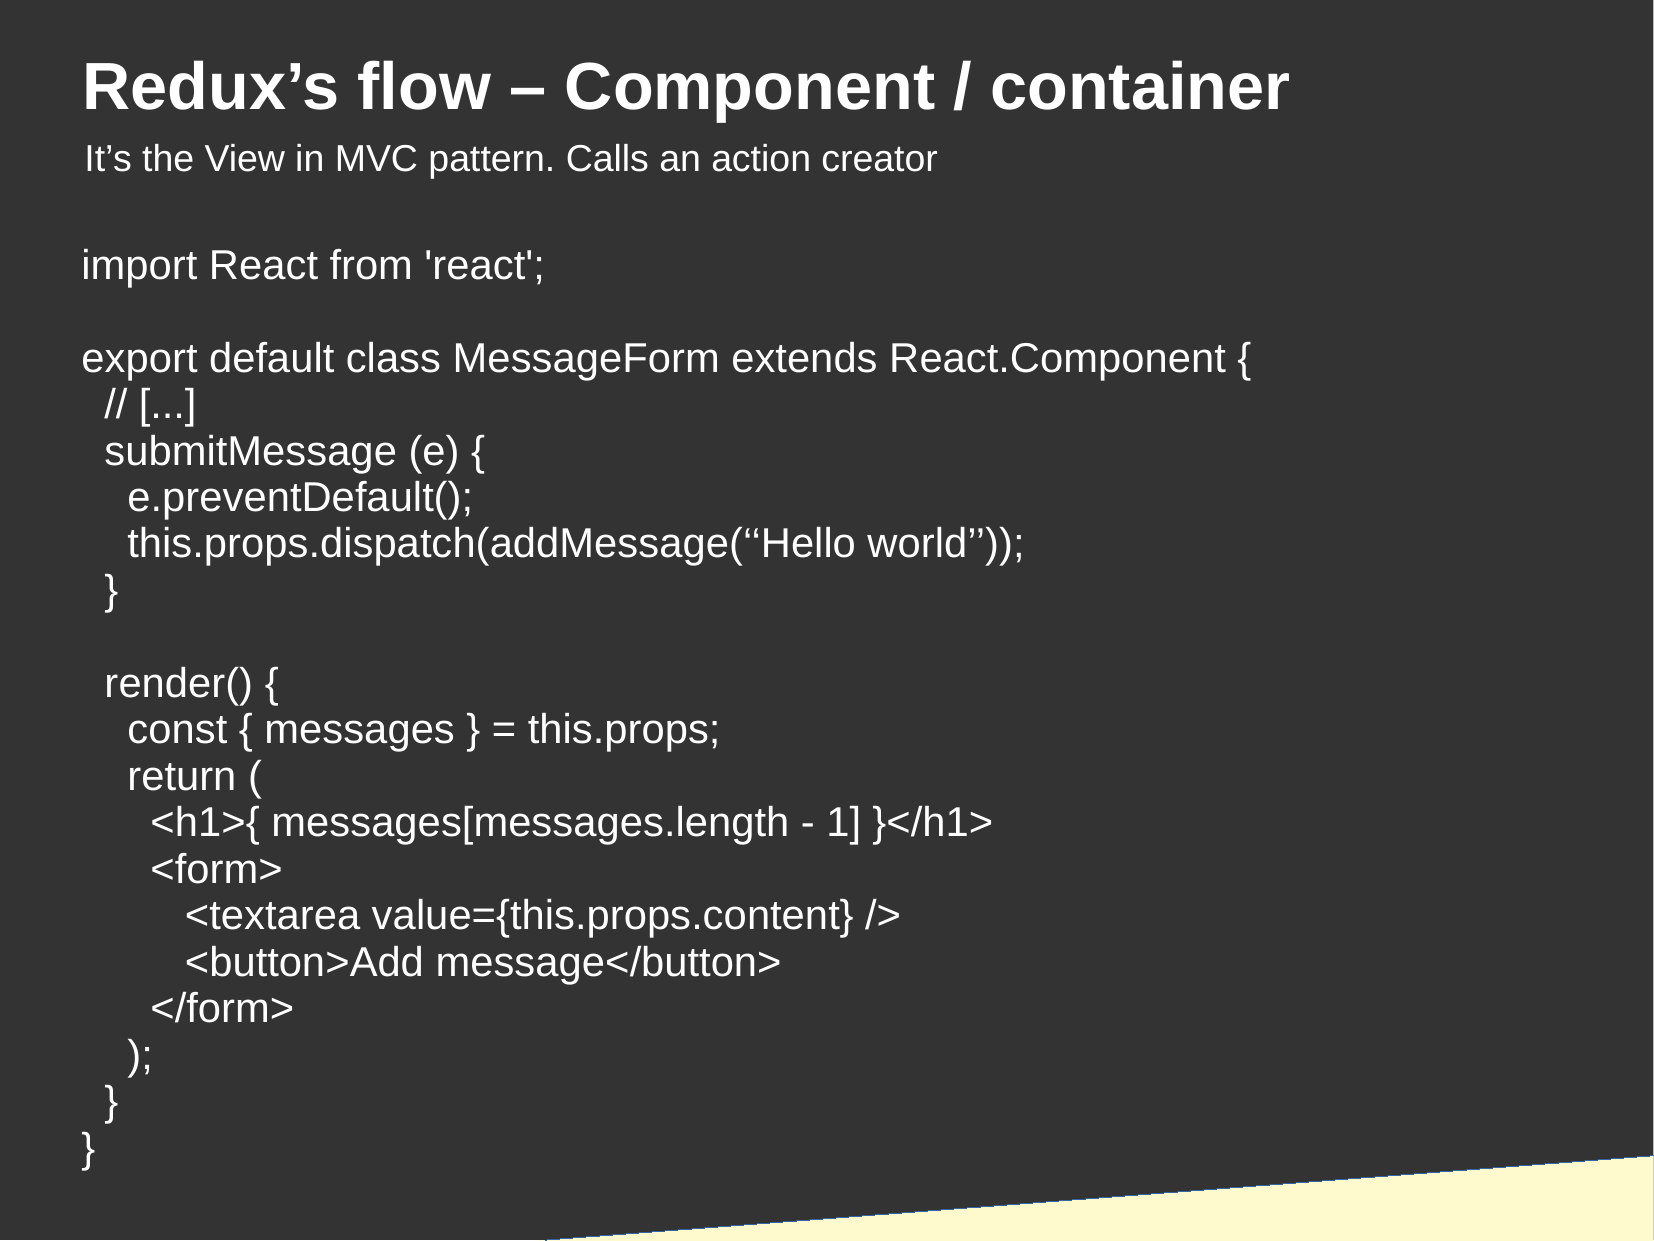

# Redux’s flow – Component / container
It’s the View in MVC pattern. Calls an action creator
import React from 'react';
export default class MessageForm extends React.Component {
 // [...]
 submitMessage (e) {
 e.preventDefault();
 this.props.dispatch(addMessage(‘‘Hello world’’));
 }
 render() {
 const { messages } = this.props;
 return (
 <h1>{ messages[messages.length - 1] }</h1>
 <form>
 <textarea value={this.props.content} />
 <button>Add message</button>
 </form>
 );
 }
}